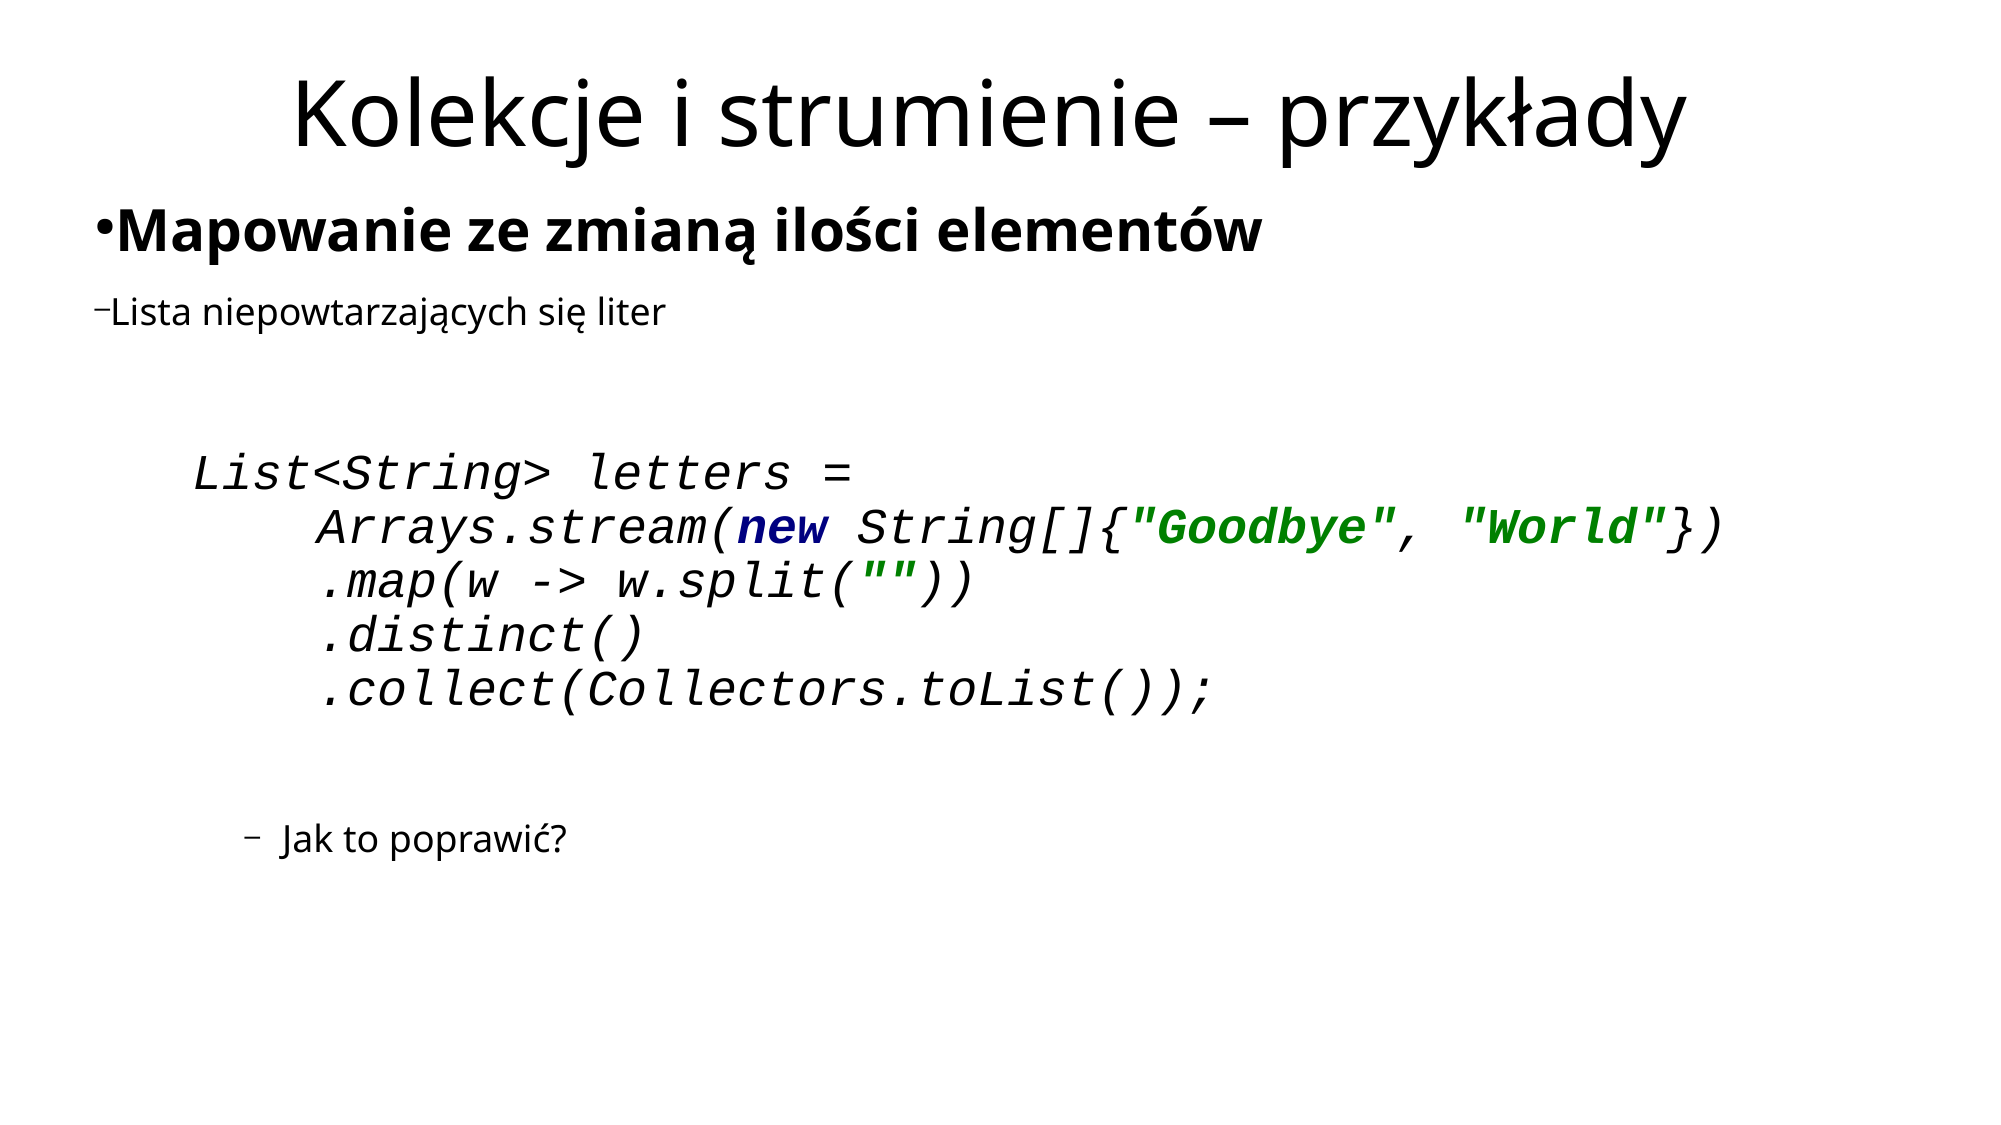

# Kolekcje i strumienie – przykłady
Mapowanie ze zmianą ilości elementów
Lista niepowtarzających się liter
 List<String> letters =
		Arrays.stream(new String[]{"Goodbye", "World"})
		.map(w -> w.split(""))
		.distinct()
		.collect(Collectors.toList());
Jak to poprawić?